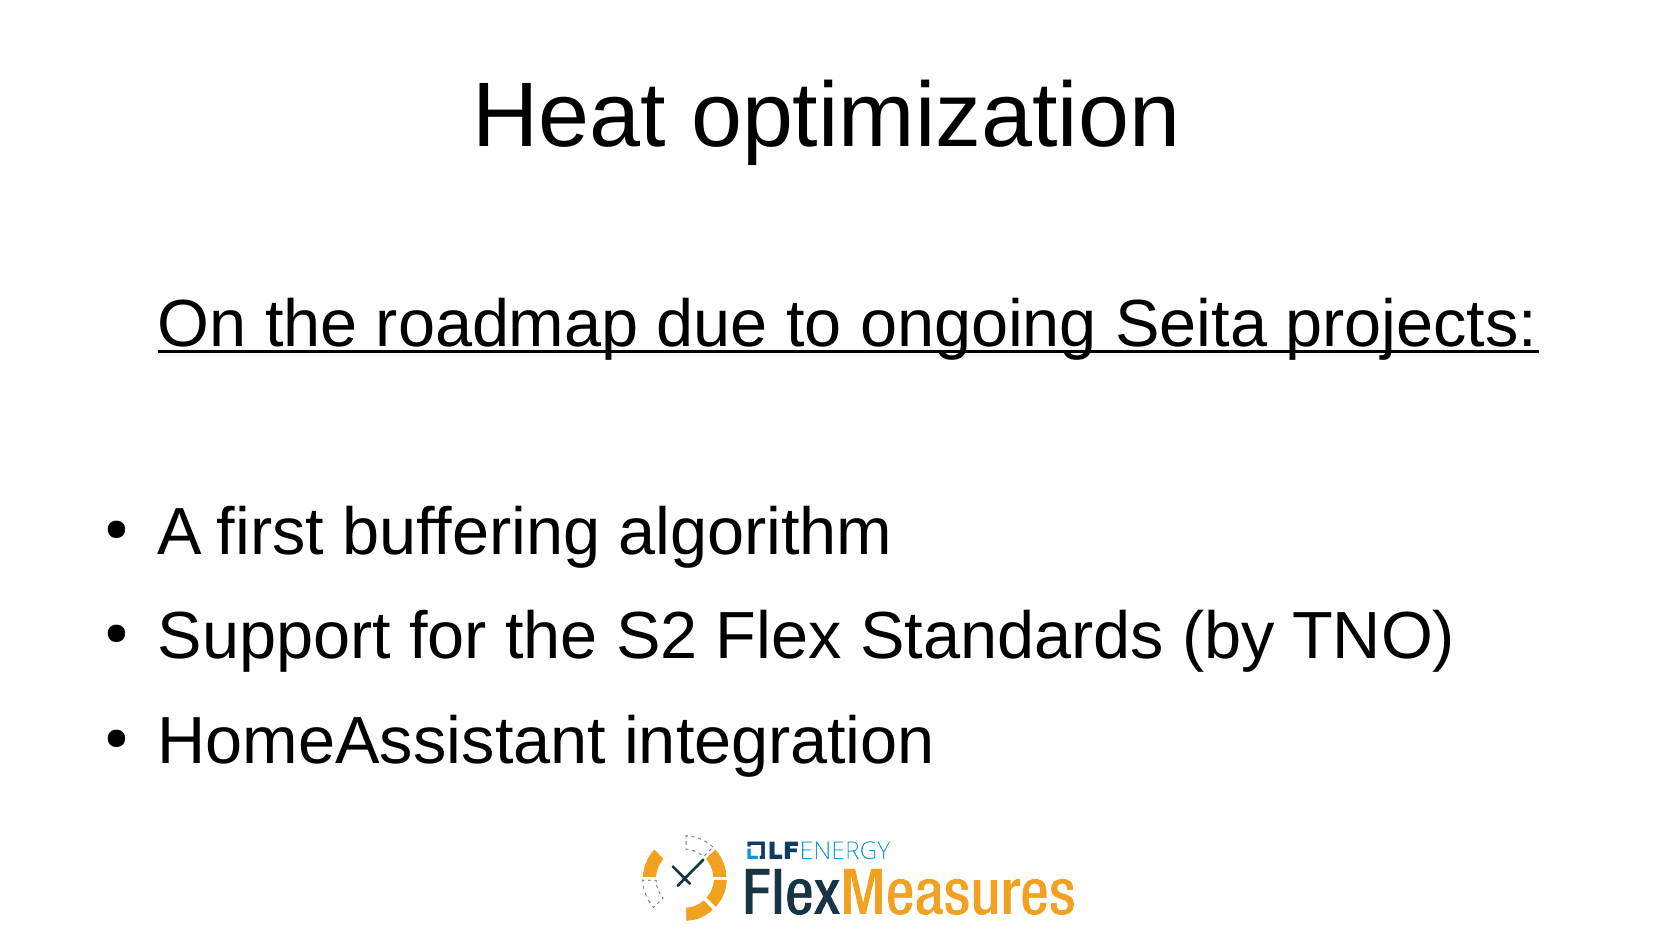

# Heat optimization
On the roadmap due to ongoing Seita projects:
A first buffering algorithm
Support for the S2 Flex Standards (by TNO)
HomeAssistant integration